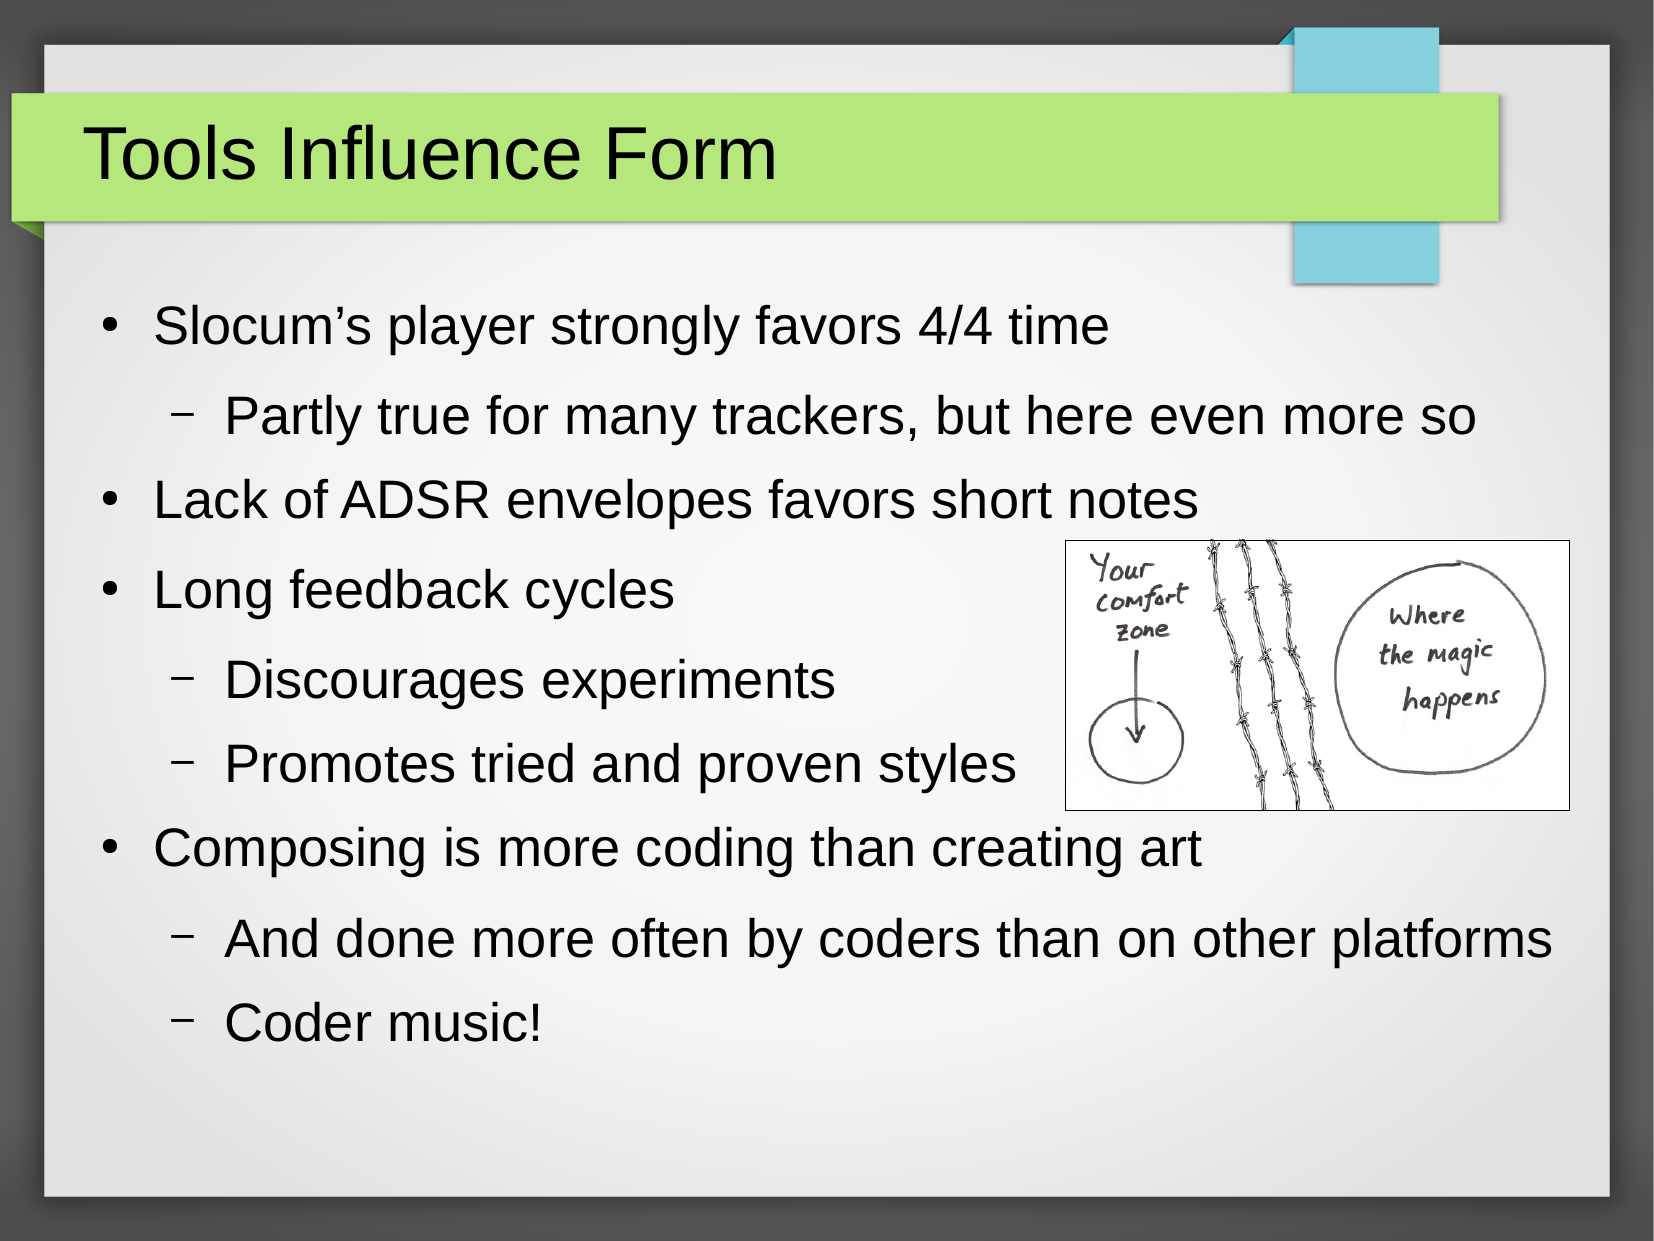

# Tools Influence Form
Slocum’s player strongly favors 4/4 time
Partly true for many trackers, but here even more so
Lack of ADSR envelopes favors short notes
Long feedback cycles
Discourages experiments
Promotes tried and proven styles
Composing is more coding than creating art
And done more often by coders than on other platforms
Coder music!